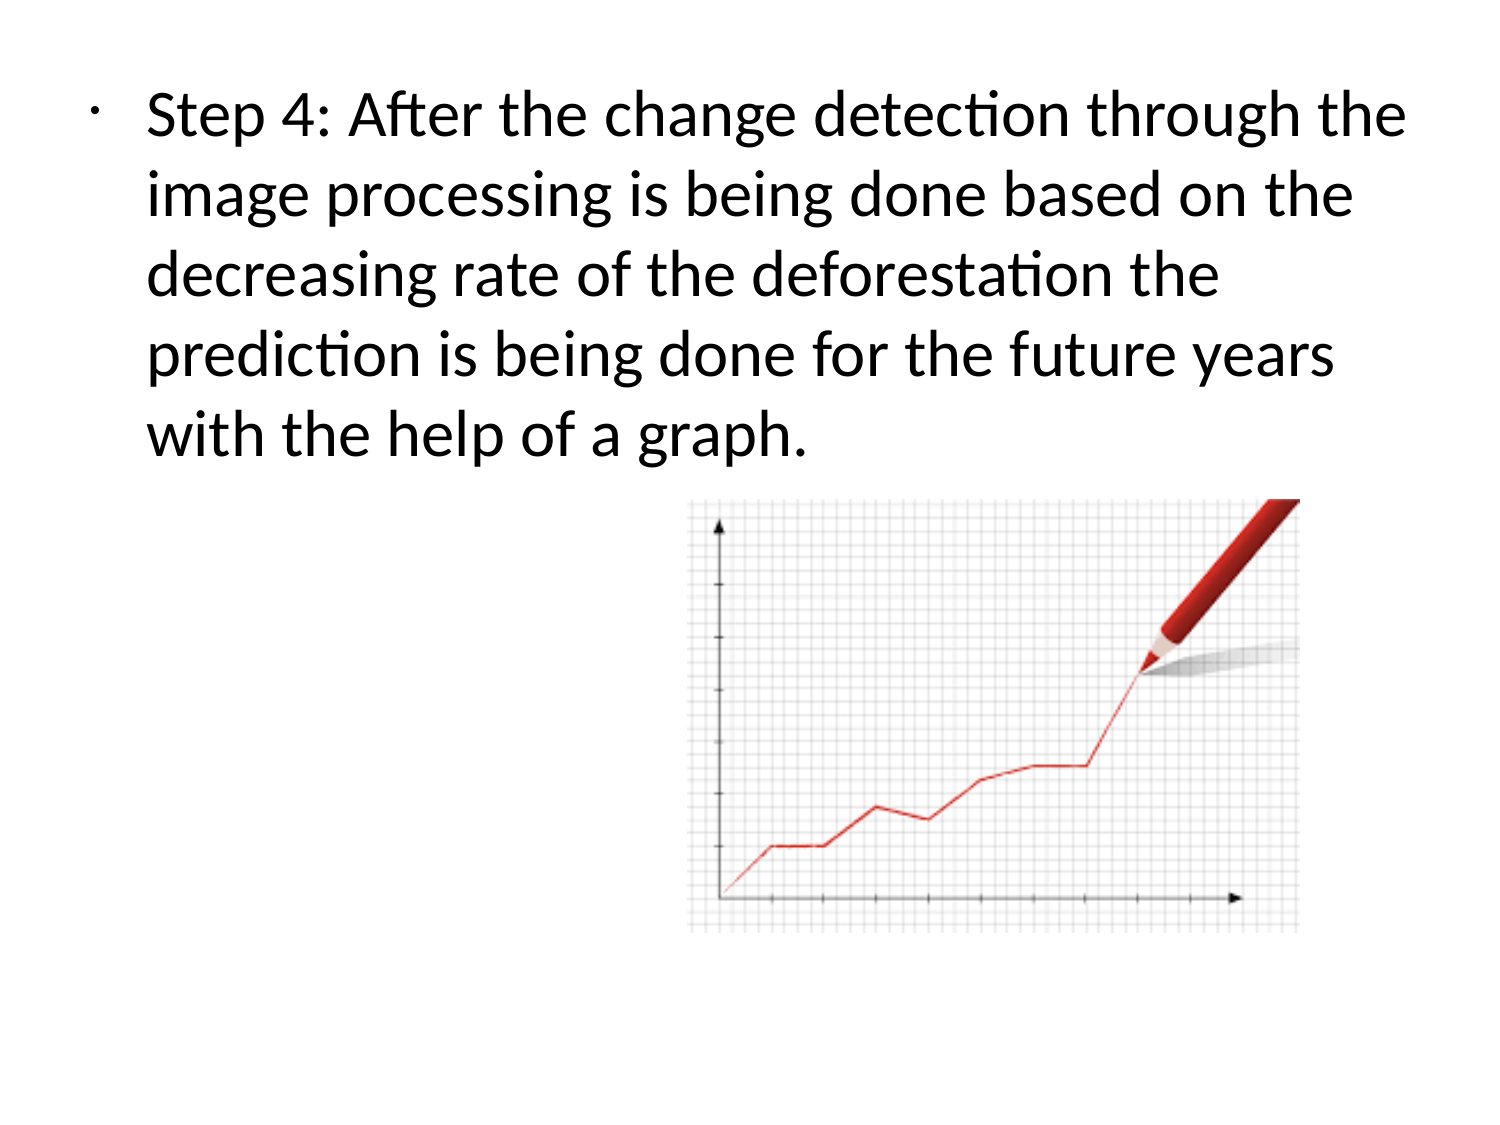

# Step 4: After the change detection through the image processing is being done based on the decreasing rate of the deforestation the prediction is being done for the future years with the help of a graph.